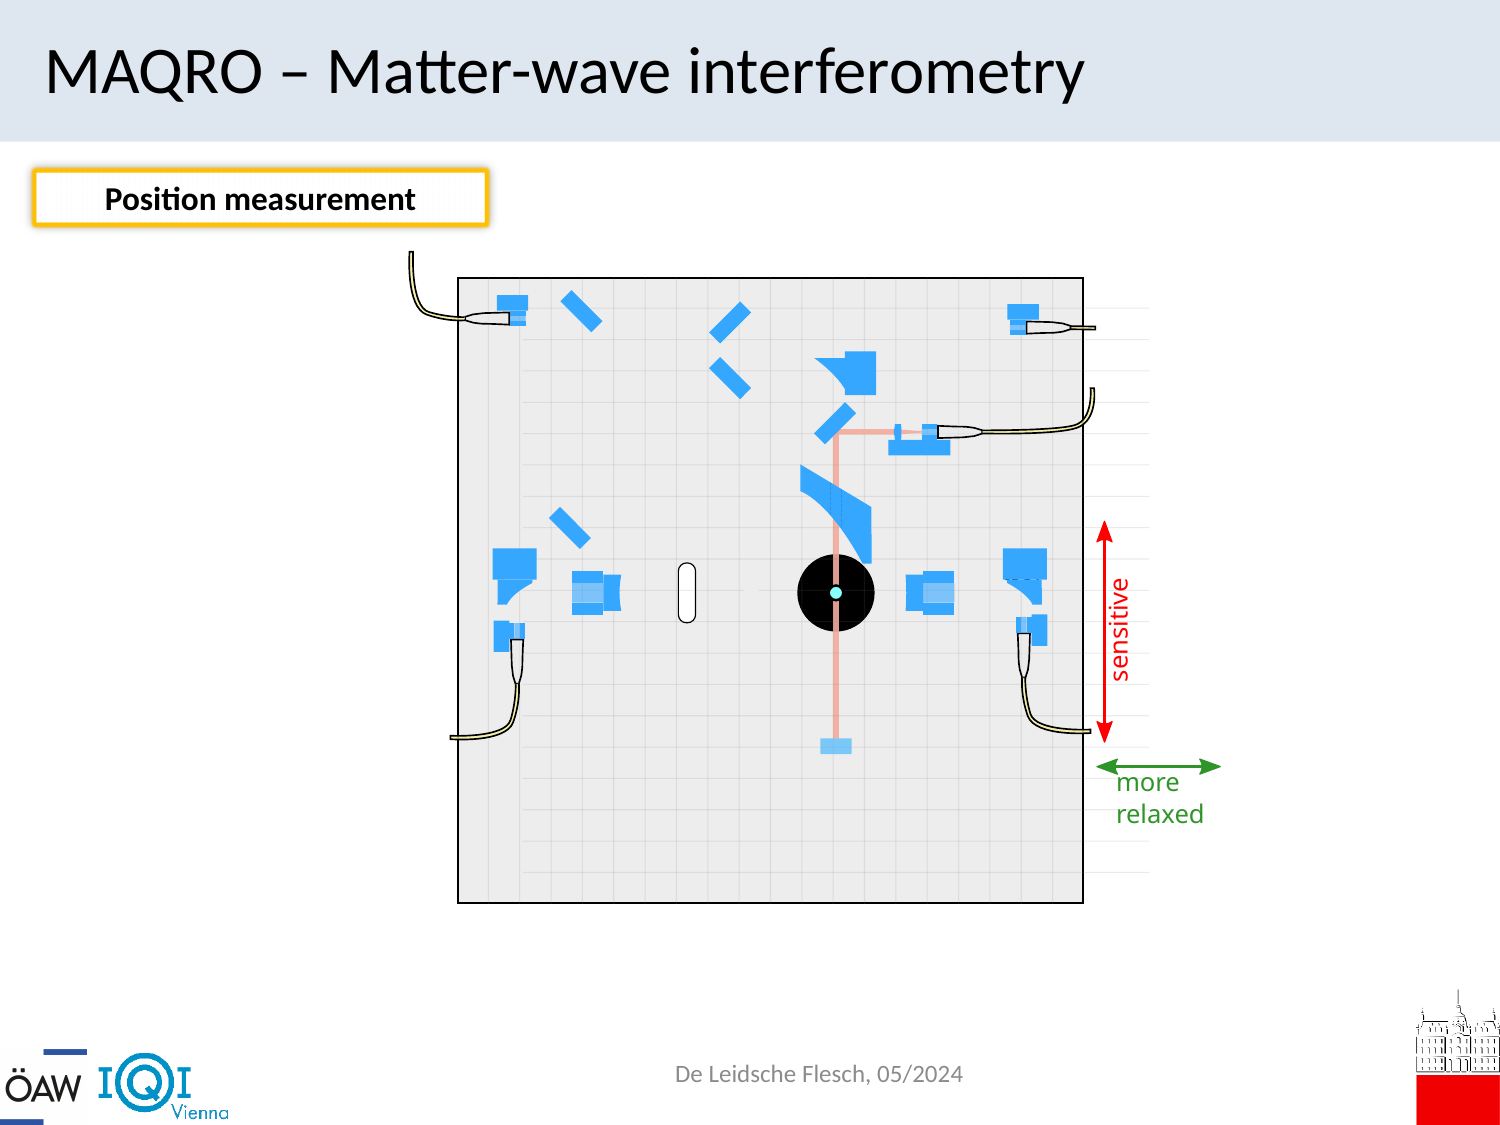

# MAQRO – Matter-wave interferometry
Position measurement
De Leidsche Flesch, 05/2024